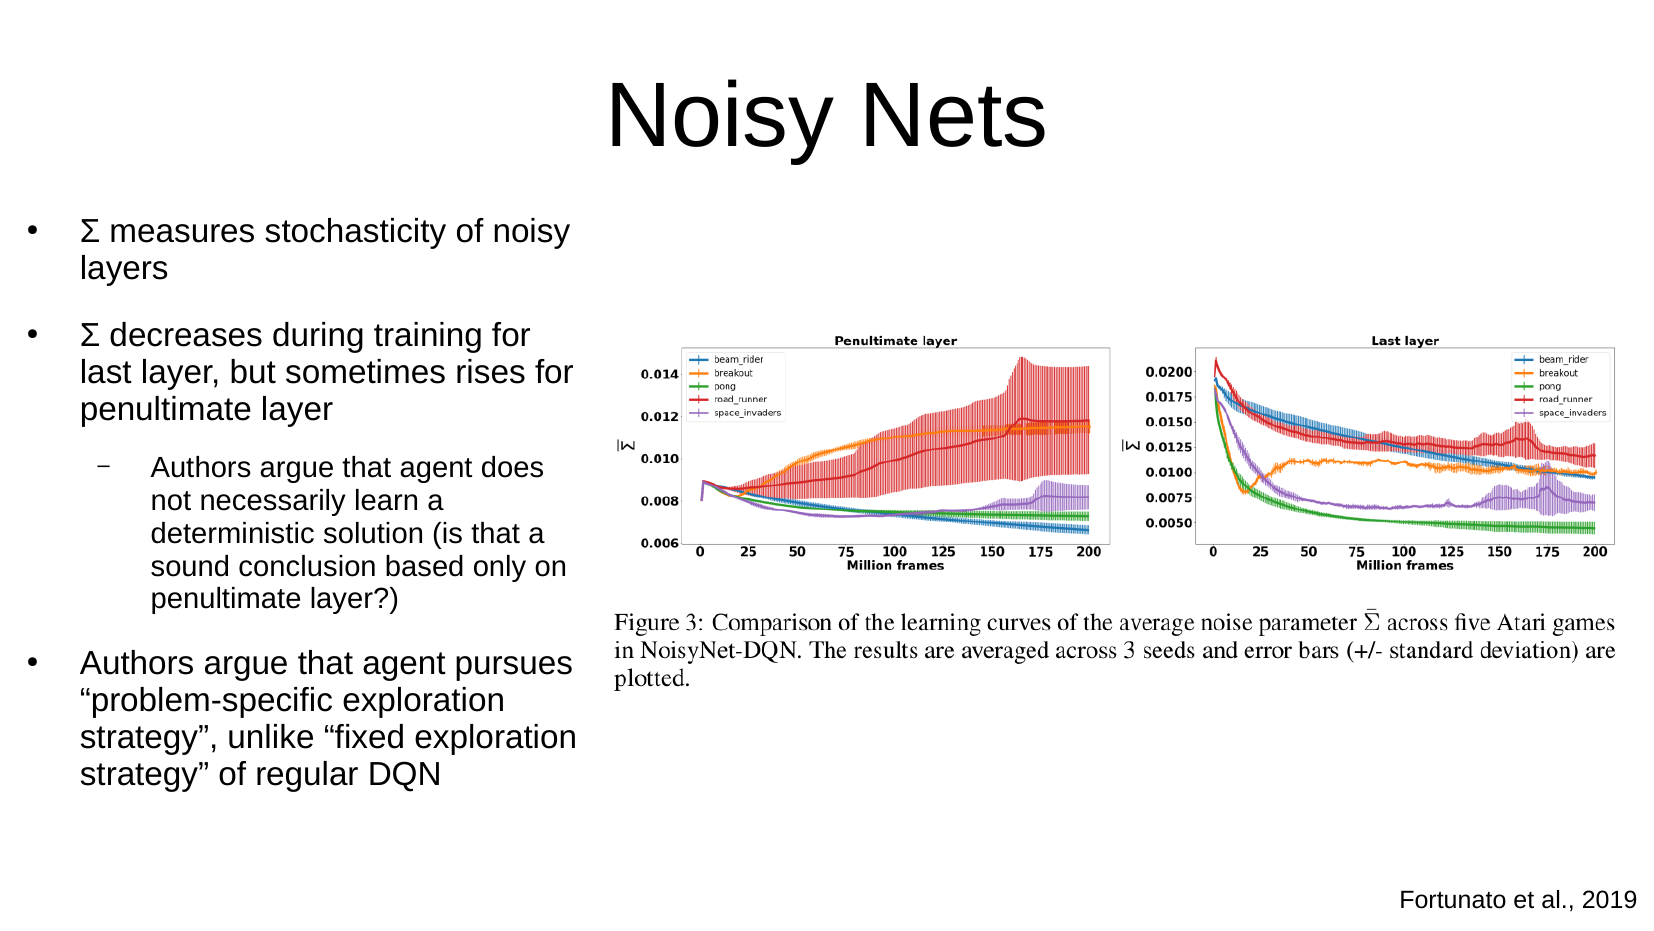

# Noisy Nets
Σ measures stochasticity of noisy layers
Σ decreases during training for last layer, but sometimes rises for penultimate layer
Authors argue that agent does not necessarily learn a deterministic solution (is that a sound conclusion based only on penultimate layer?)
Authors argue that agent pursues “problem-specific exploration strategy”, unlike “fixed exploration strategy” of regular DQN
Fortunato et al., 2019